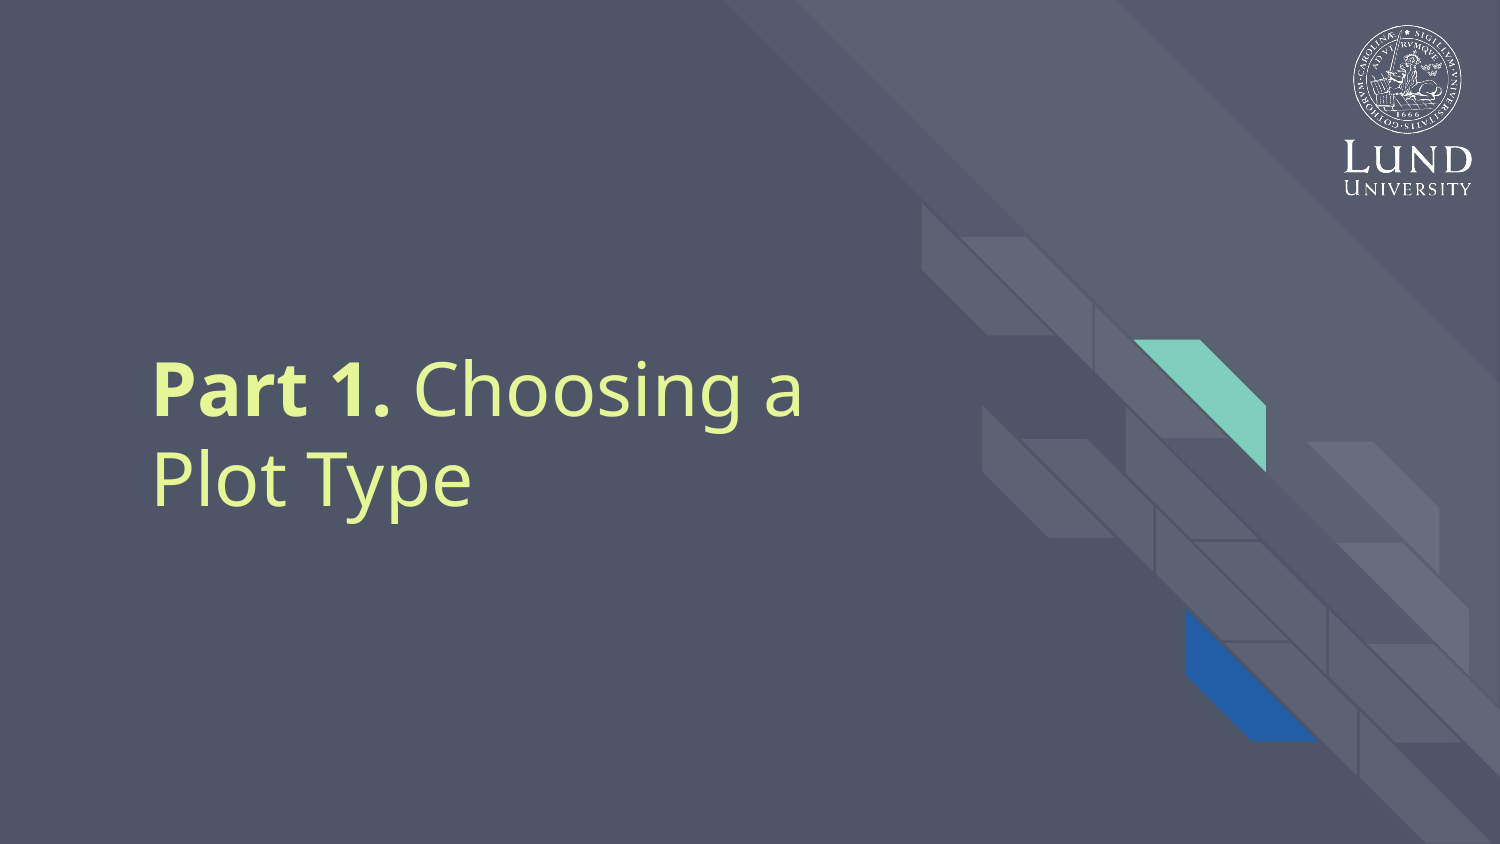

# Part 1. Choosing a Plot Type